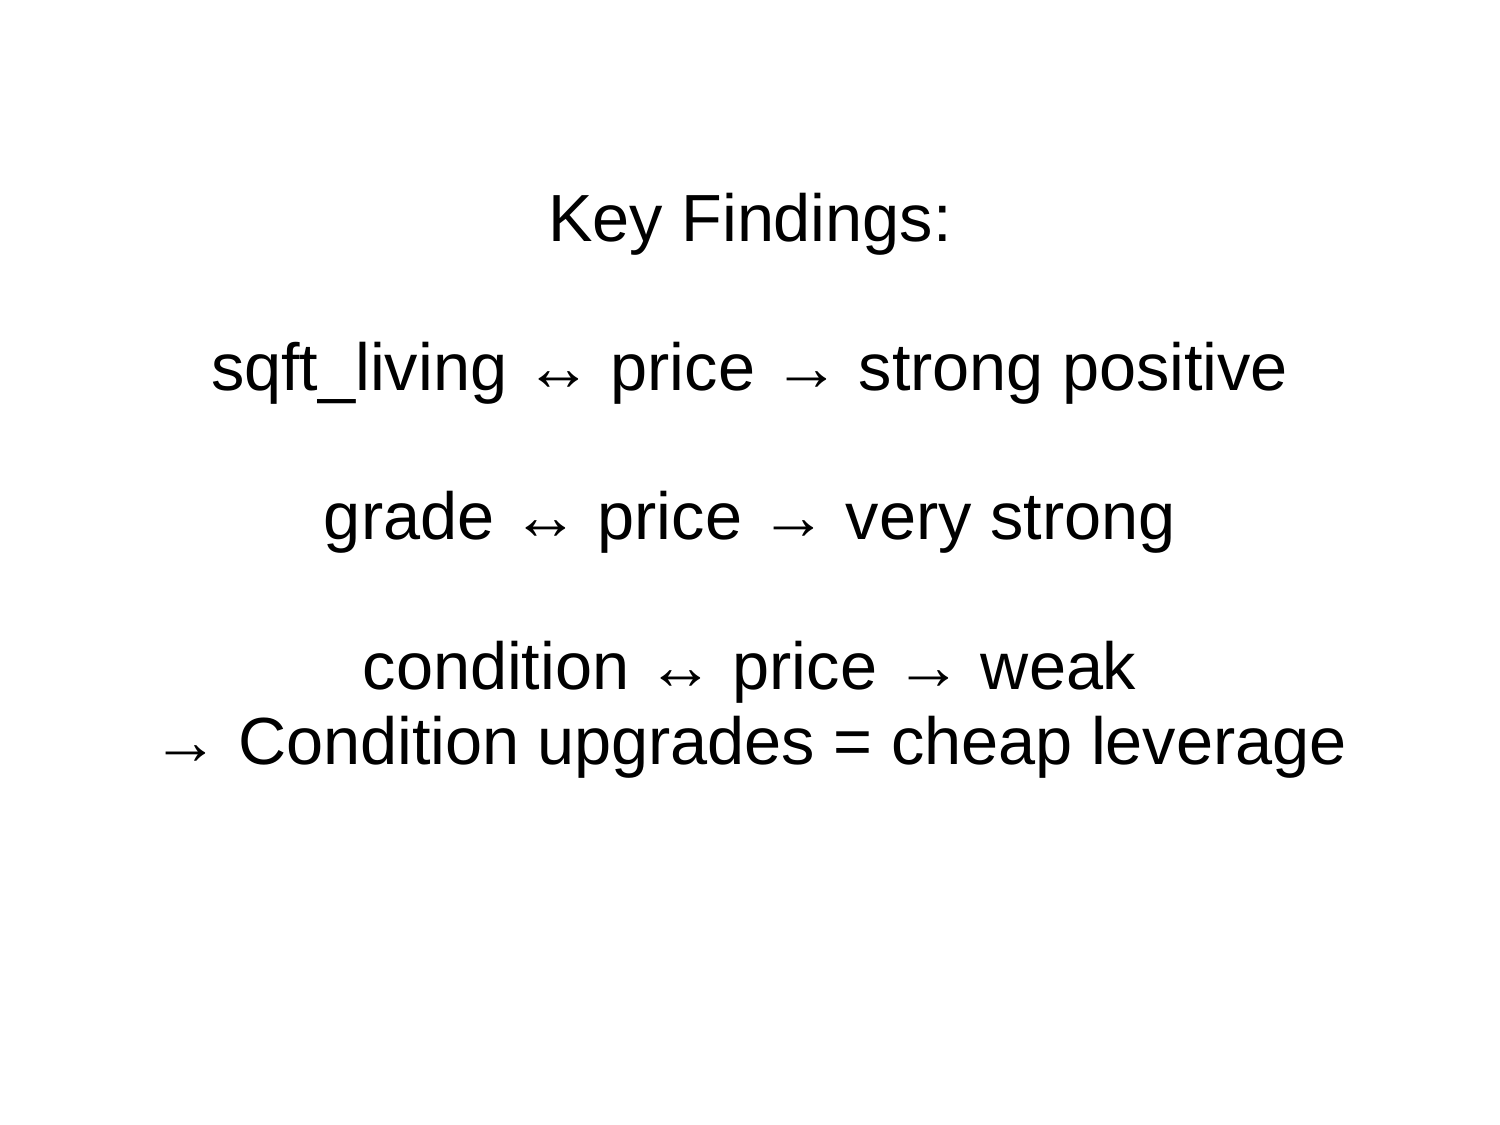

# Key Findings:
sqft_living ↔ price → strong positive
grade ↔ price → very strong
condition ↔ price → weak
→ Condition upgrades = cheap leverage